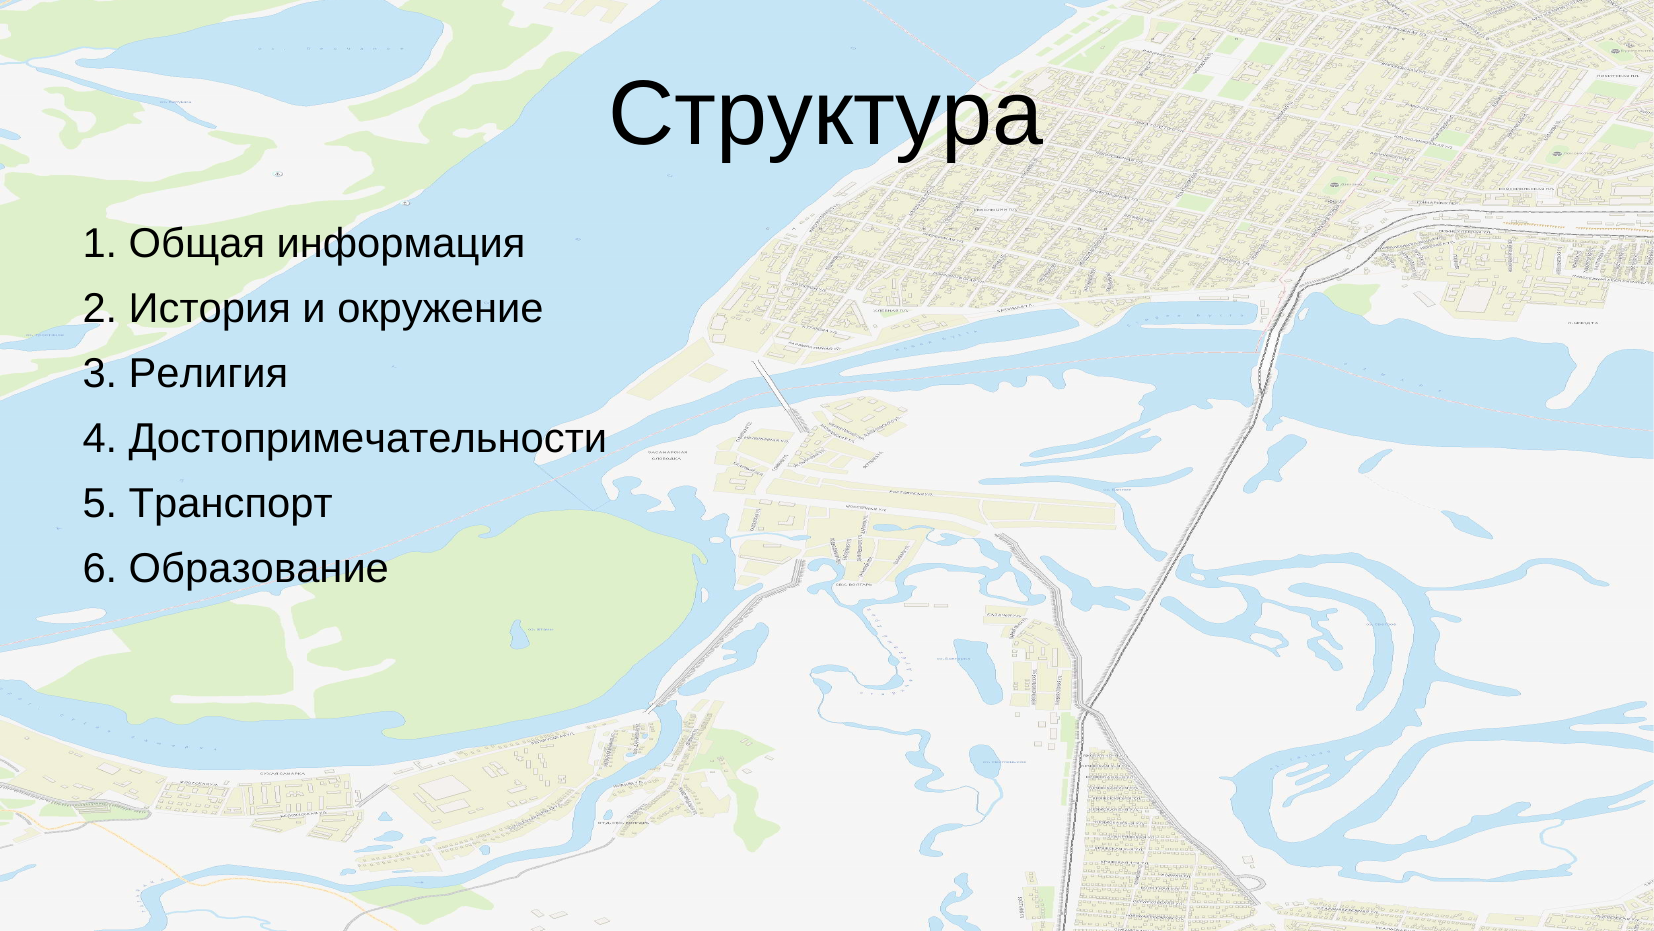

# Структура
 Общая информация
 История и окружение
 Религия
 Достопримечательности
 Транспорт
 Образование